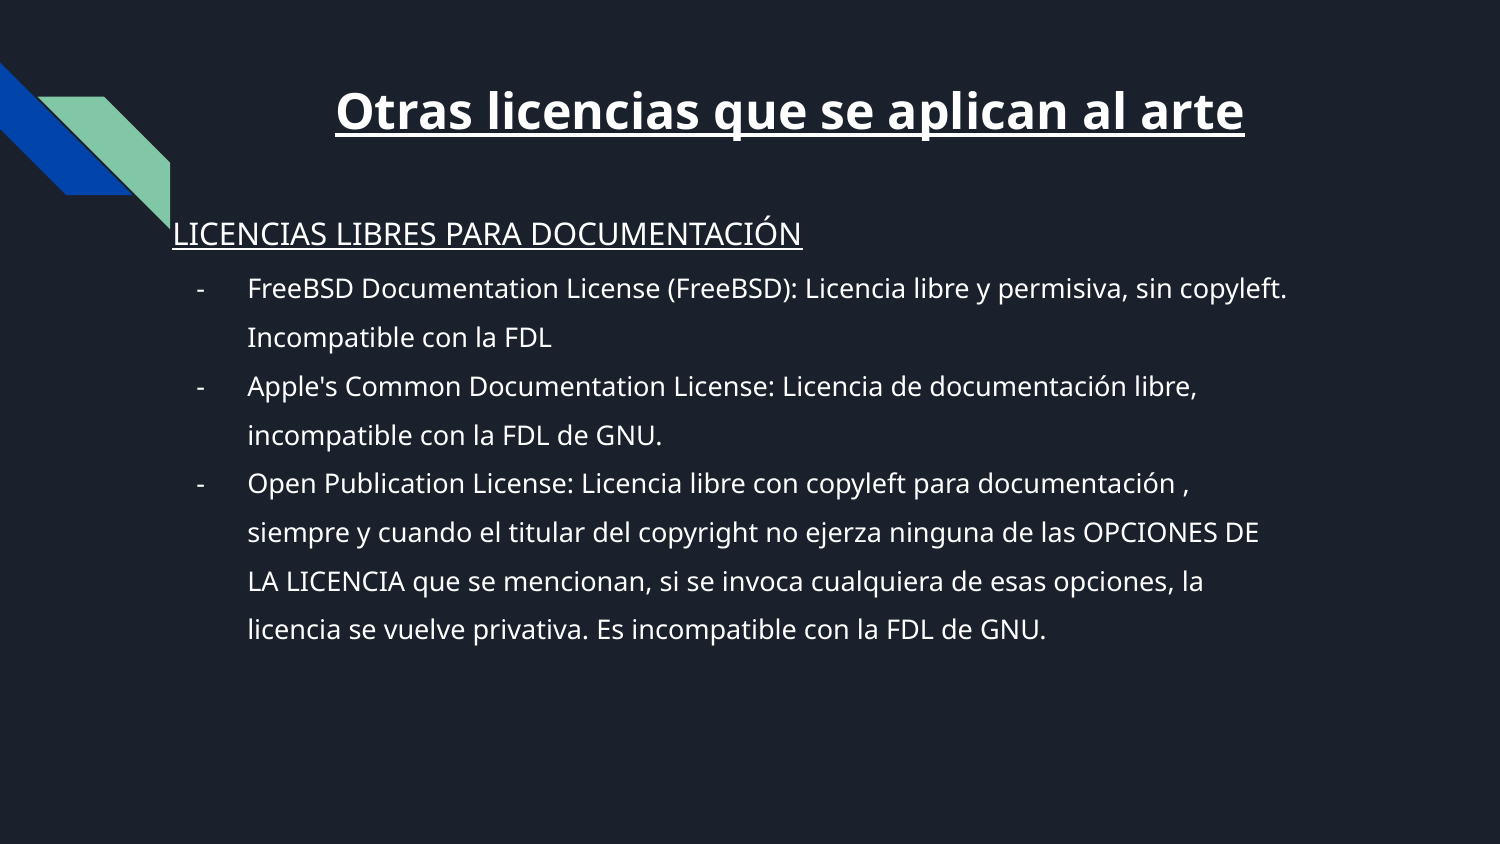

# Otras licencias que se aplican al arte
LICENCIAS LIBRES PARA DOCUMENTACIÓN
FreeBSD Documentation License (FreeBSD): Licencia libre y permisiva, sin copyleft. Incompatible con la FDL
Apple's Common Documentation License: Licencia de documentación libre, incompatible con la FDL de GNU.
Open Publication License: Licencia libre con copyleft para documentación , siempre y cuando el titular del copyright no ejerza ninguna de las OPCIONES DE LA LICENCIA que se mencionan, si se invoca cualquiera de esas opciones, la licencia se vuelve privativa. Es incompatible con la FDL de GNU.